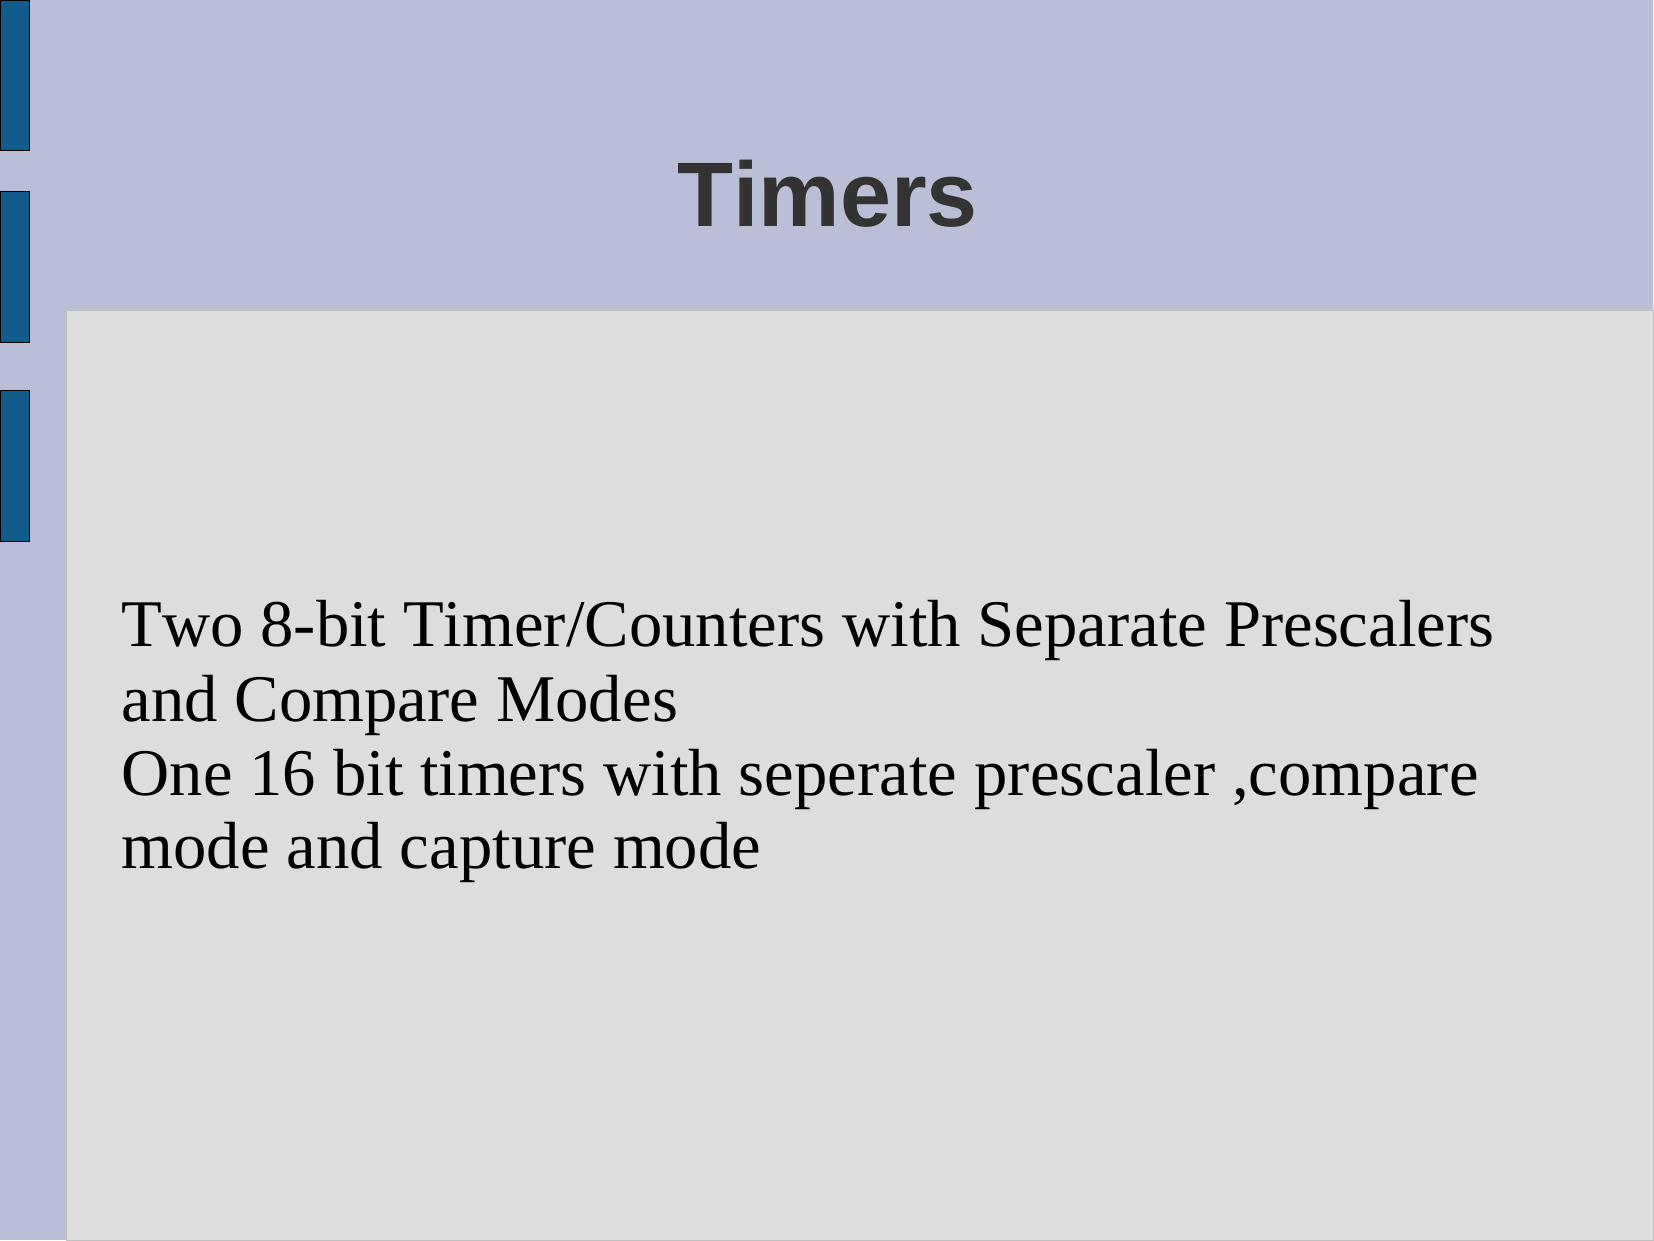

# Timers
Two 8-bit Timer/Counters with Separate Prescalers and Compare Modes
One 16 bit timers with seperate prescaler ,compare mode and capture mode